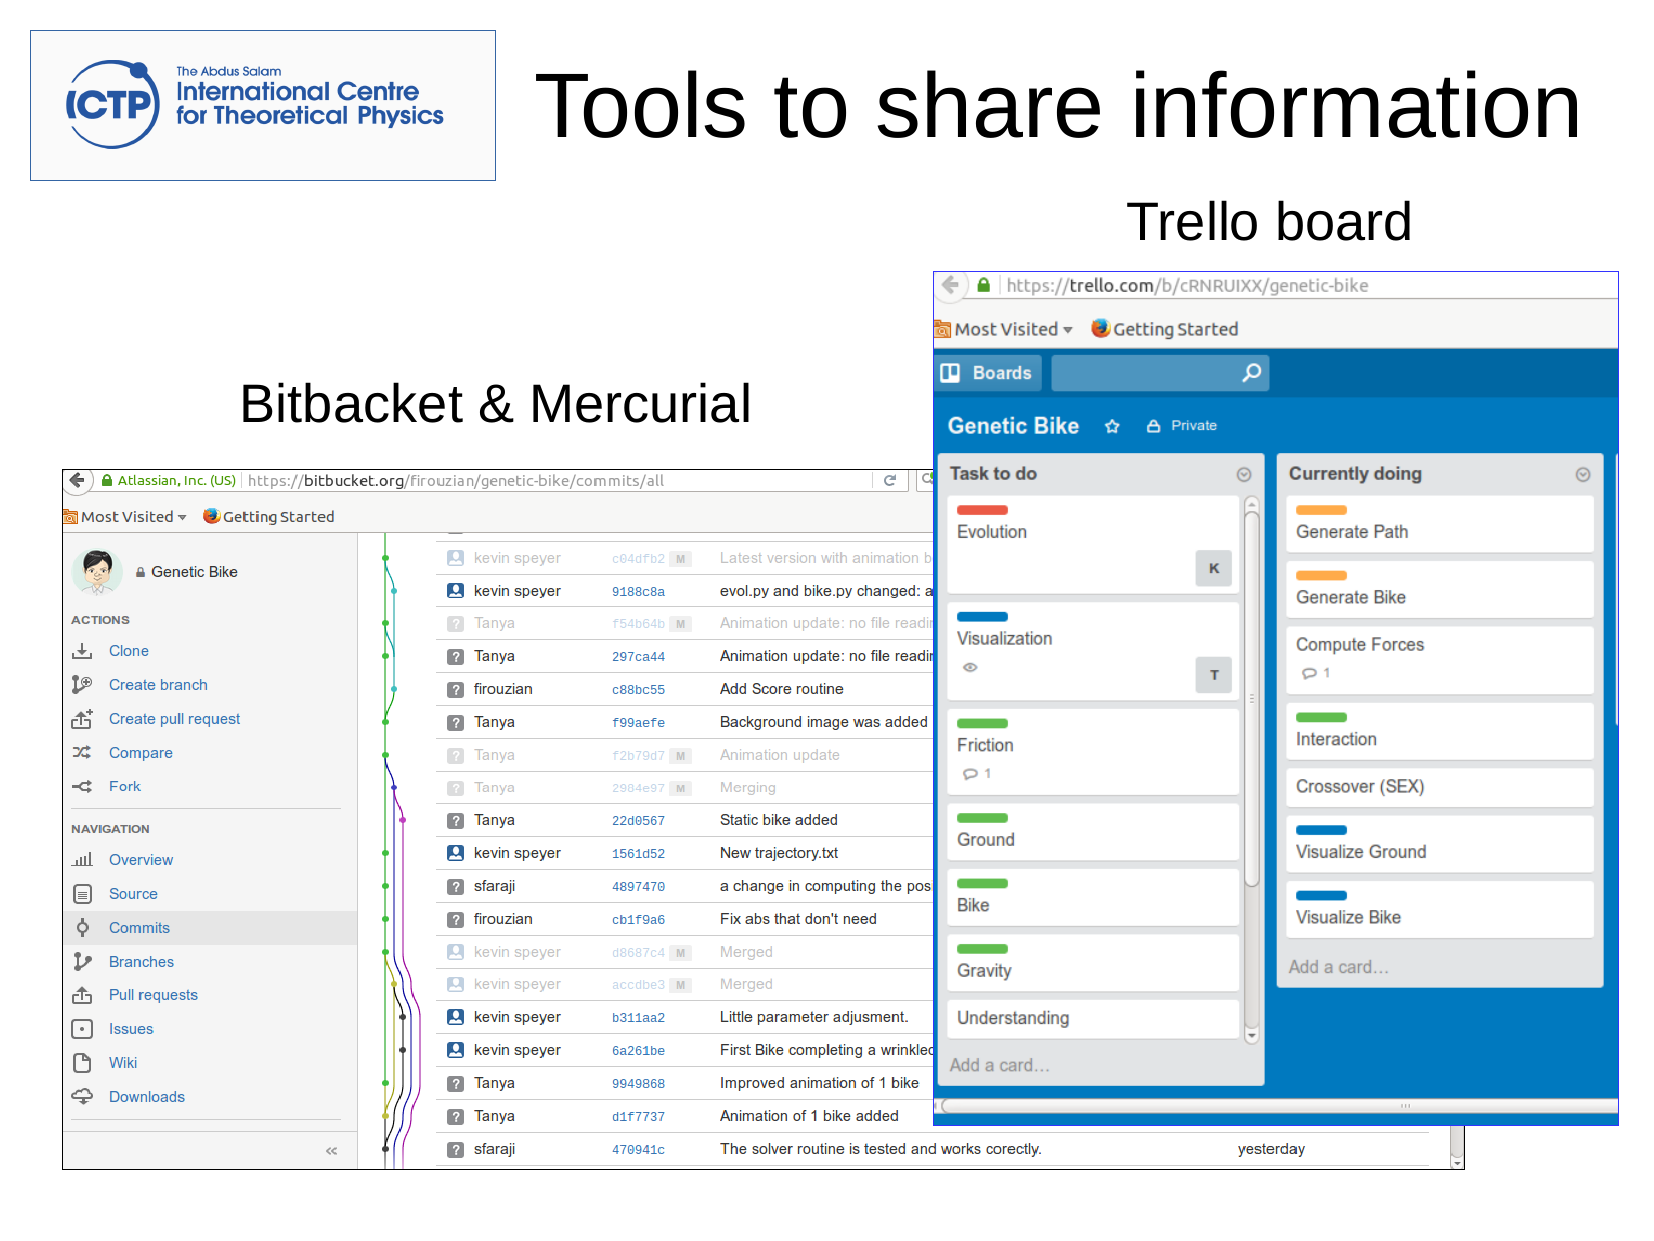

Tools to share information
Trello board
Bitbacket & Mercurial